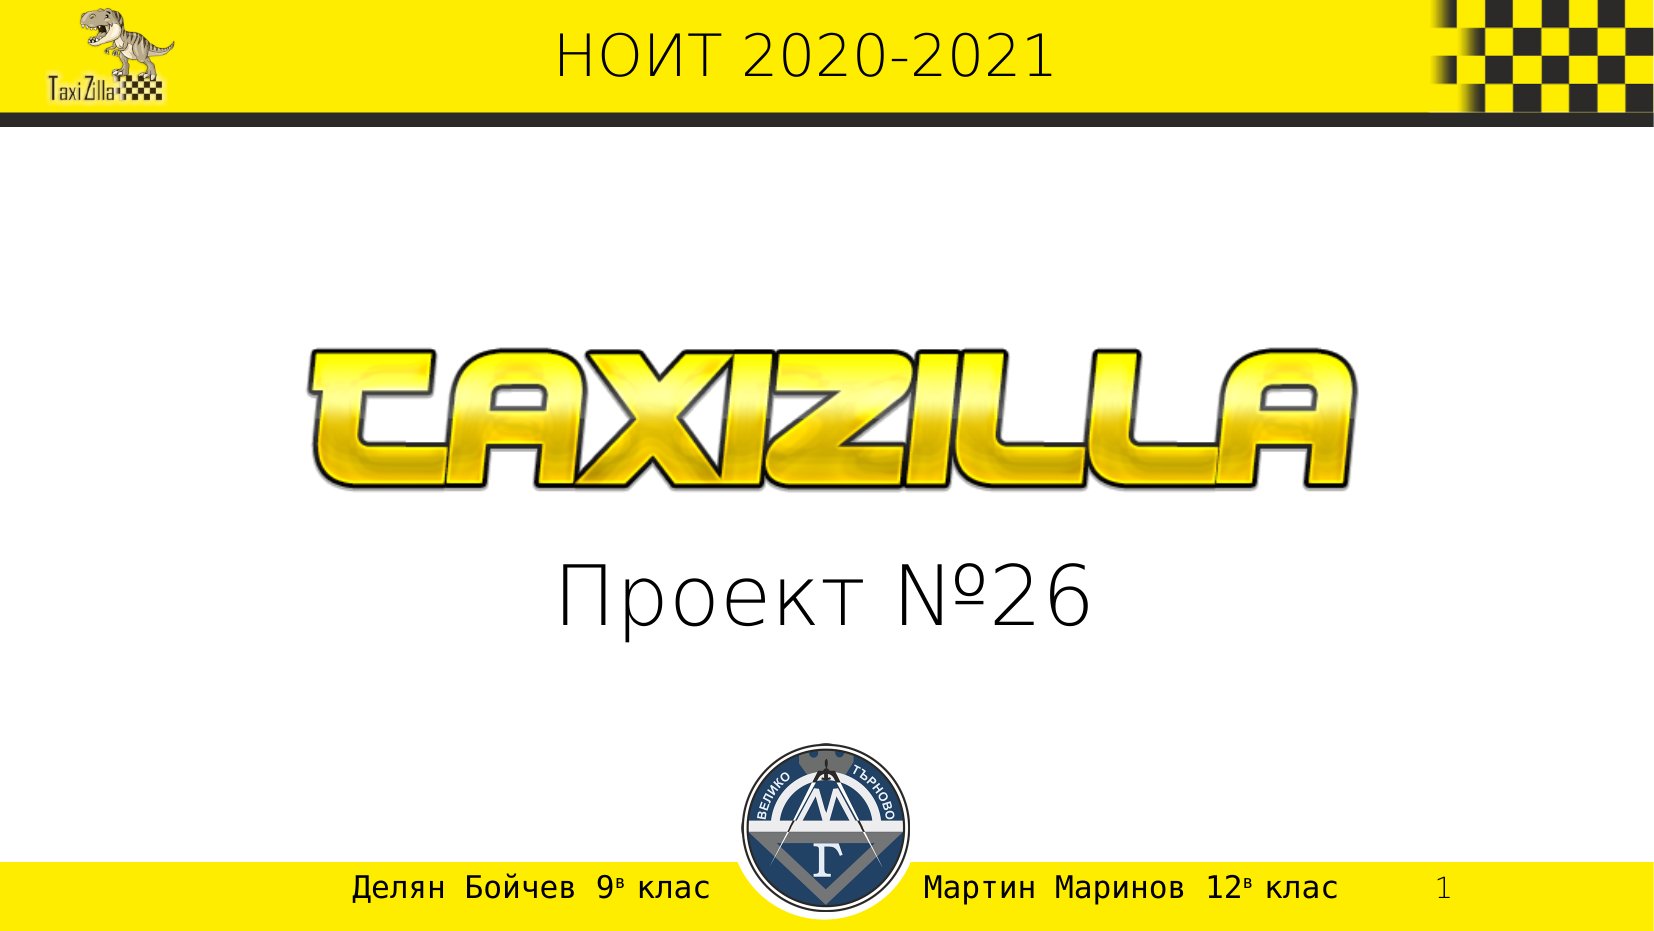

НОИТ 2020-2021
# Проект №26
Делян Бойчев 9в клас
Мартин Маринов 12в клас